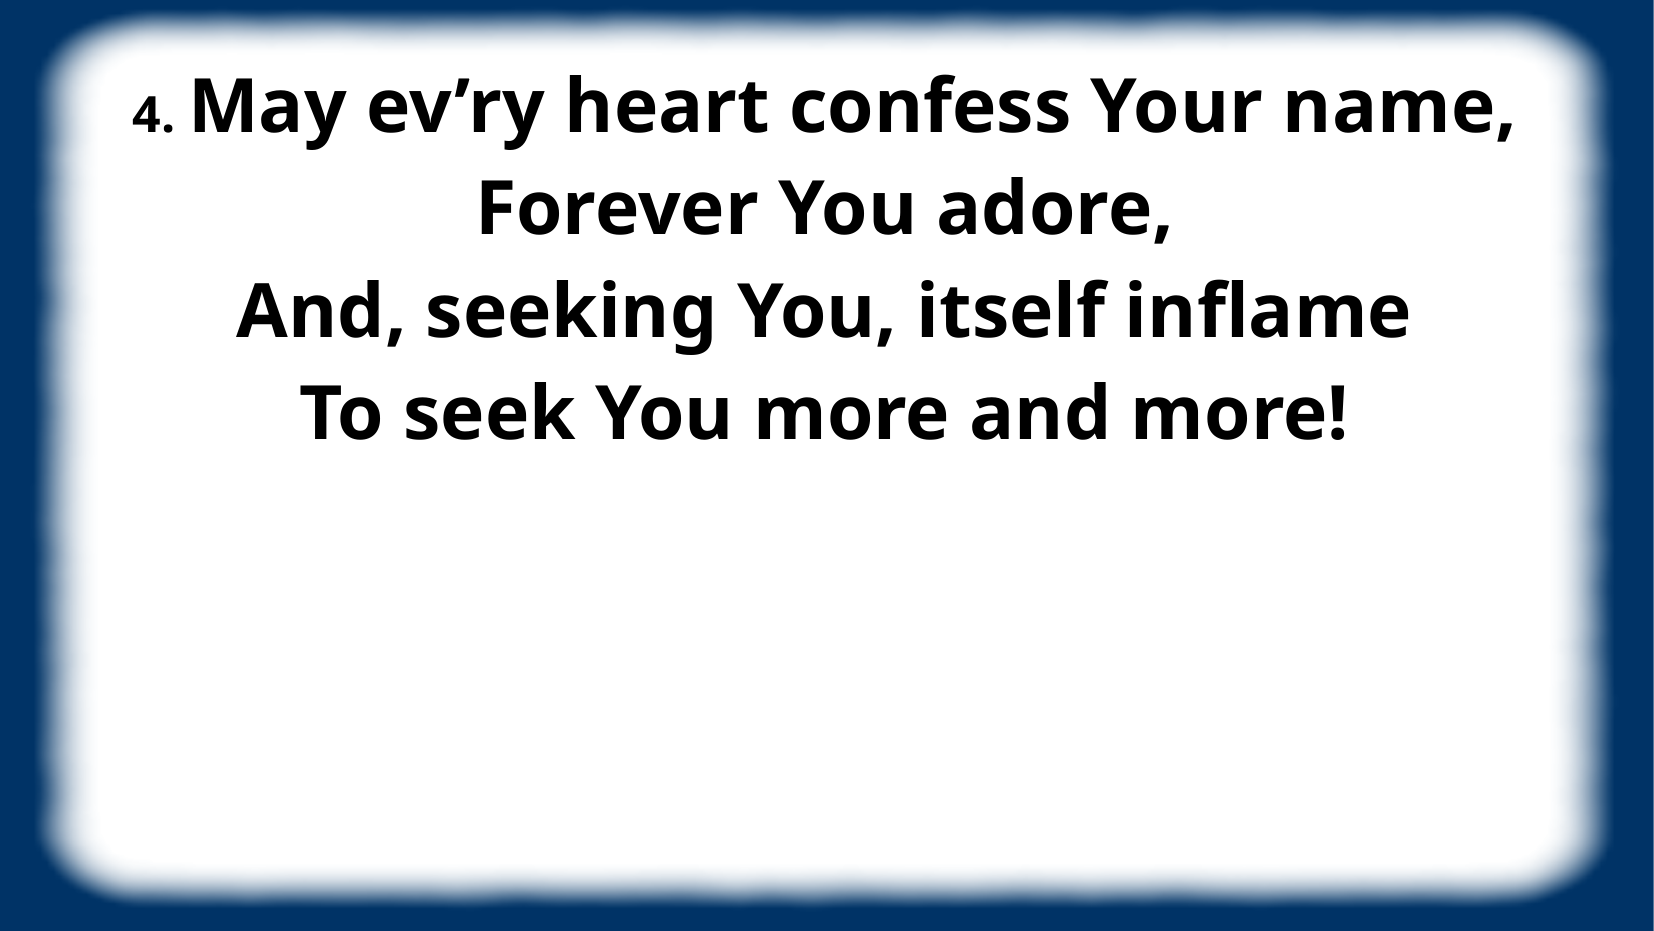

4. May ev’ry heart confess Your name,
Forever You adore,
And, seeking You, itself inflame
To seek You more and more!